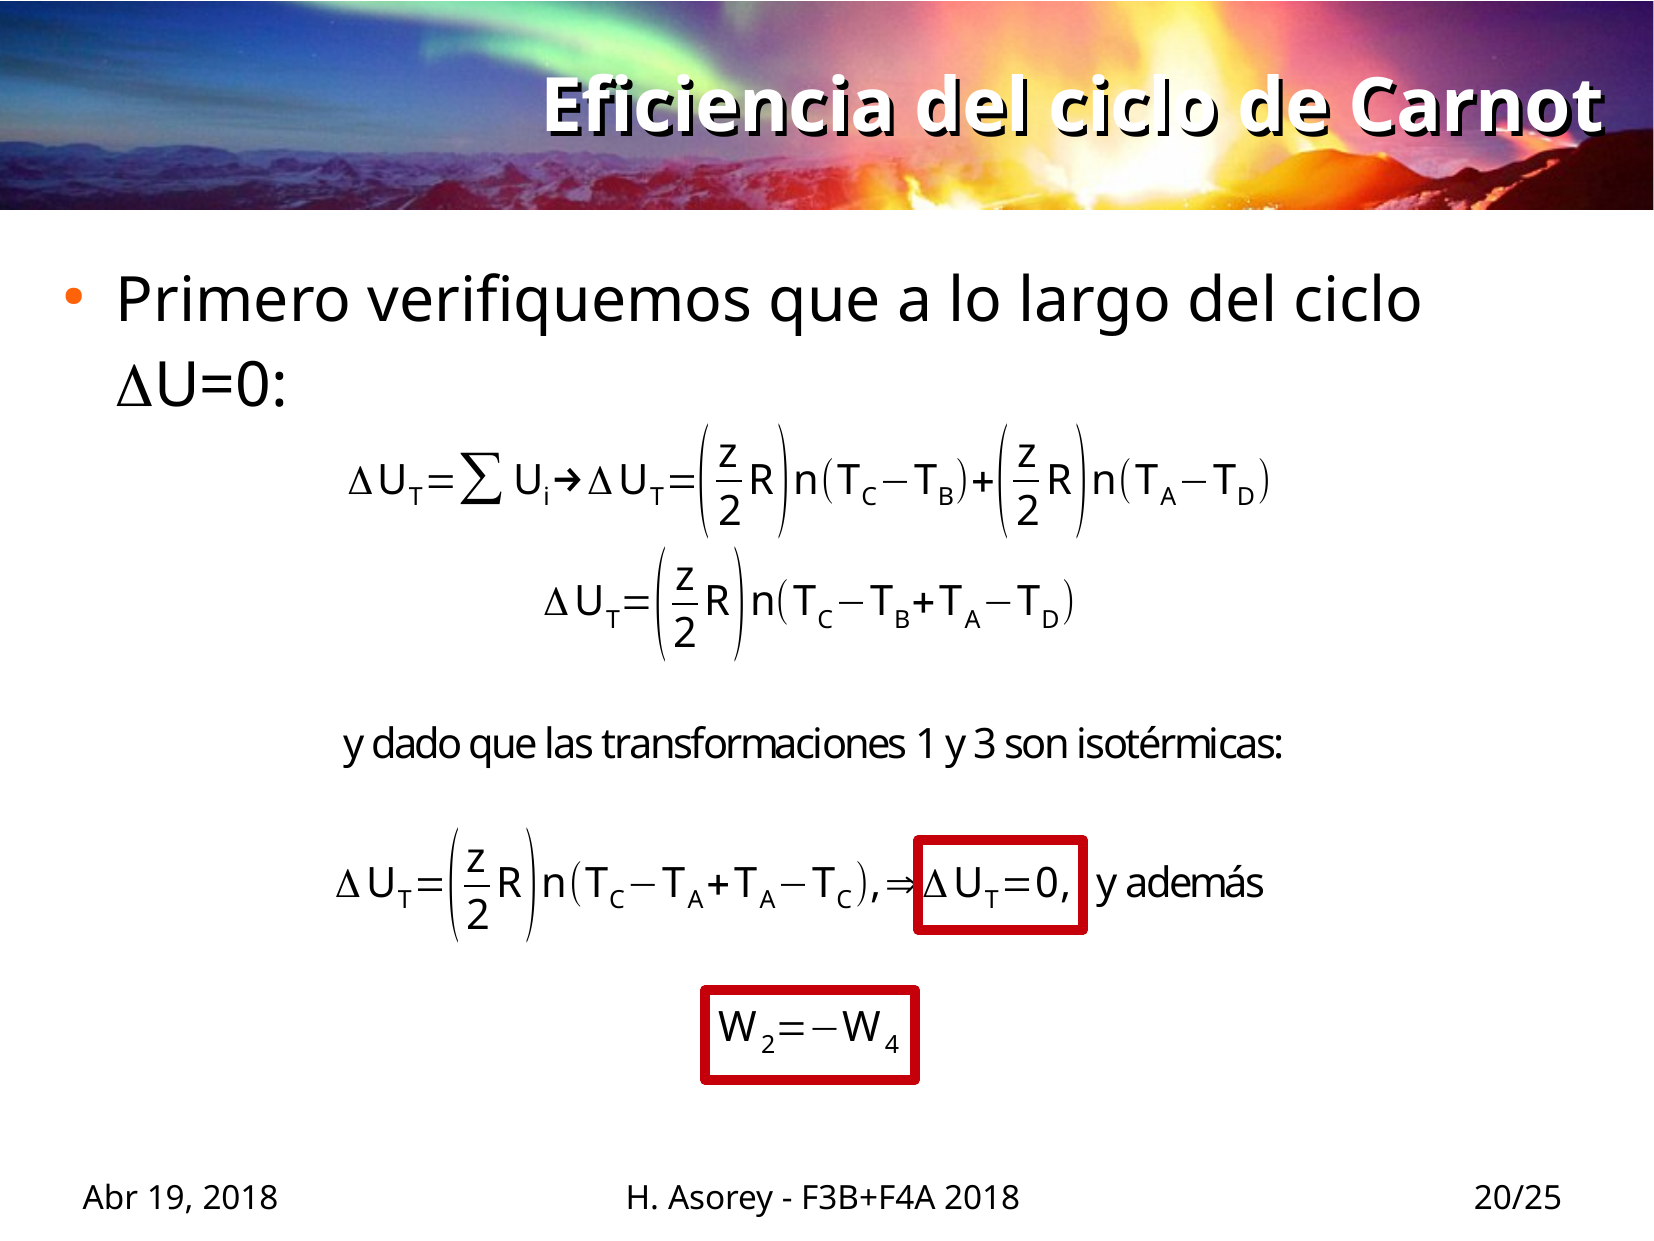

# Eficiencia del ciclo de Carnot
Primero verifiquemos que a lo largo del ciclo DU=0:
Abr 19, 2018
H. Asorey - F3B+F4A 2018
20